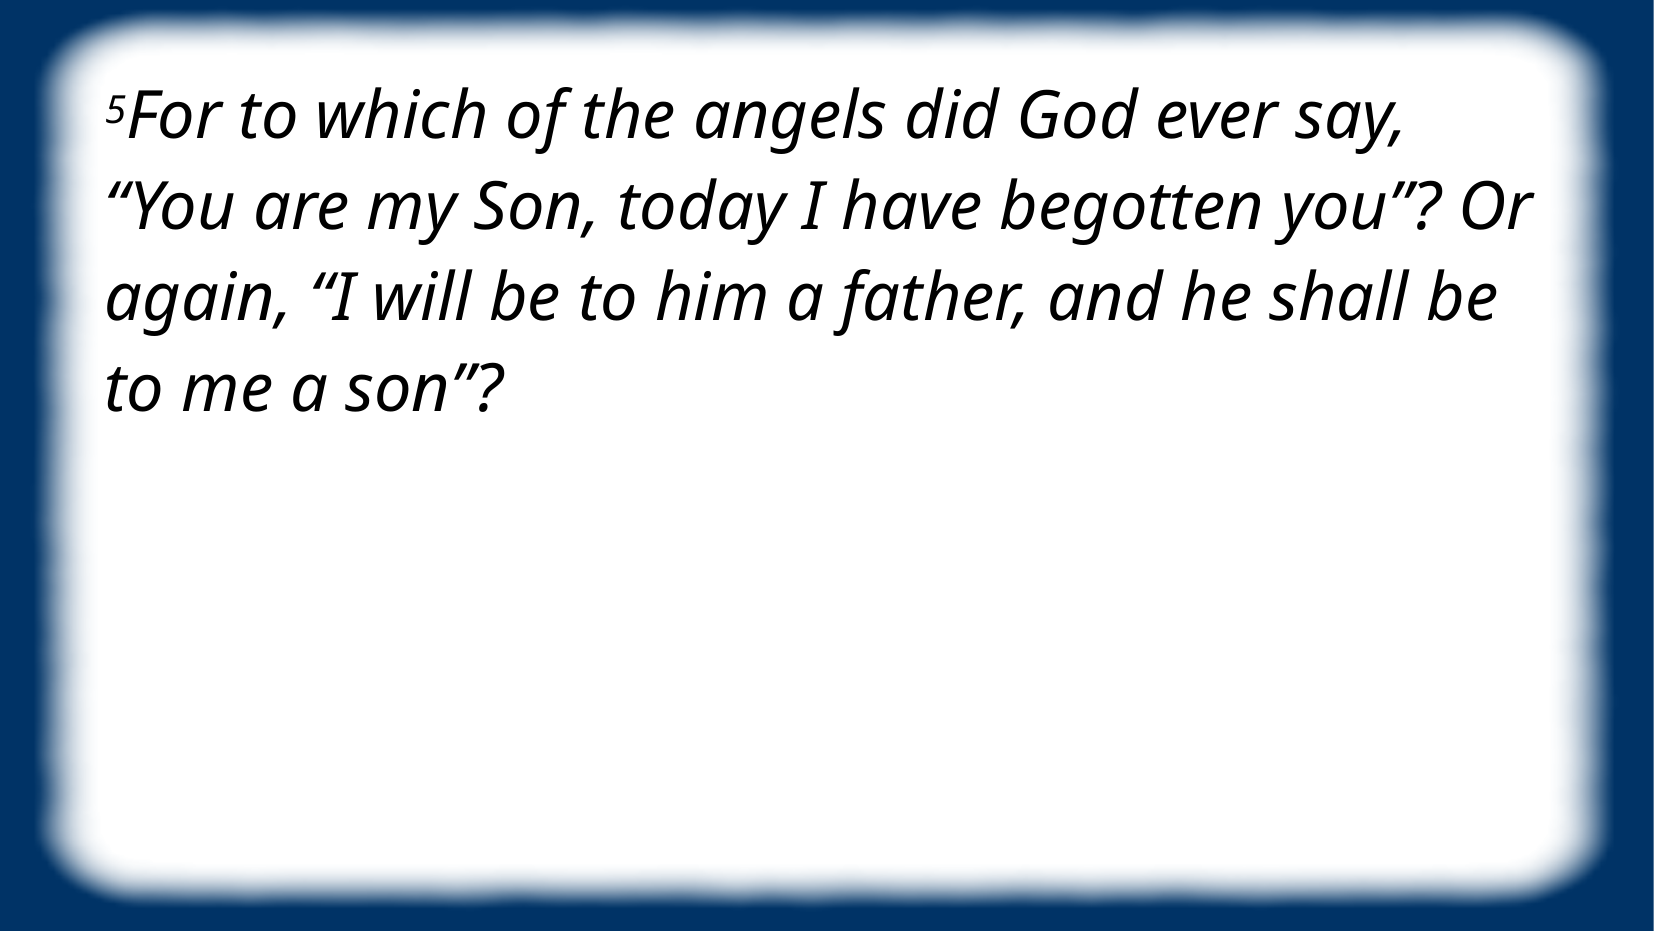

5For to which of the angels did God ever say, “You are my Son, today I have begotten you”? Or again, “I will be to him a father, and he shall be to me a son”?